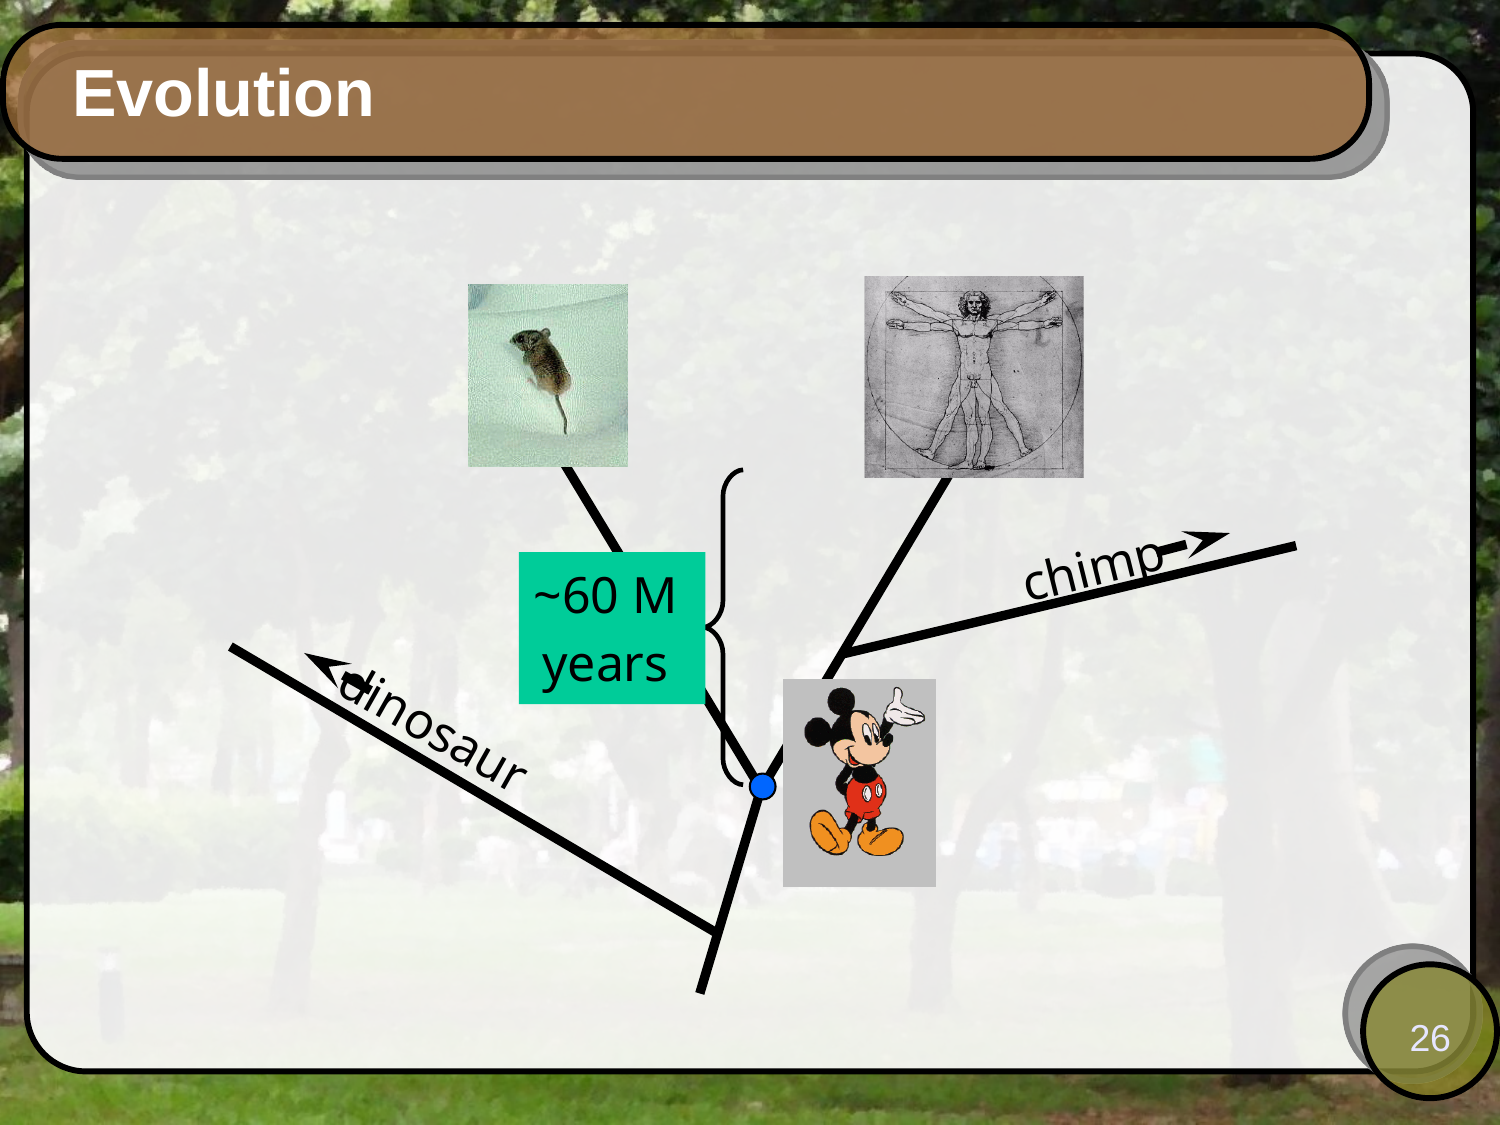

# Evolution
chimp
~60 M
years
dinosaur
26